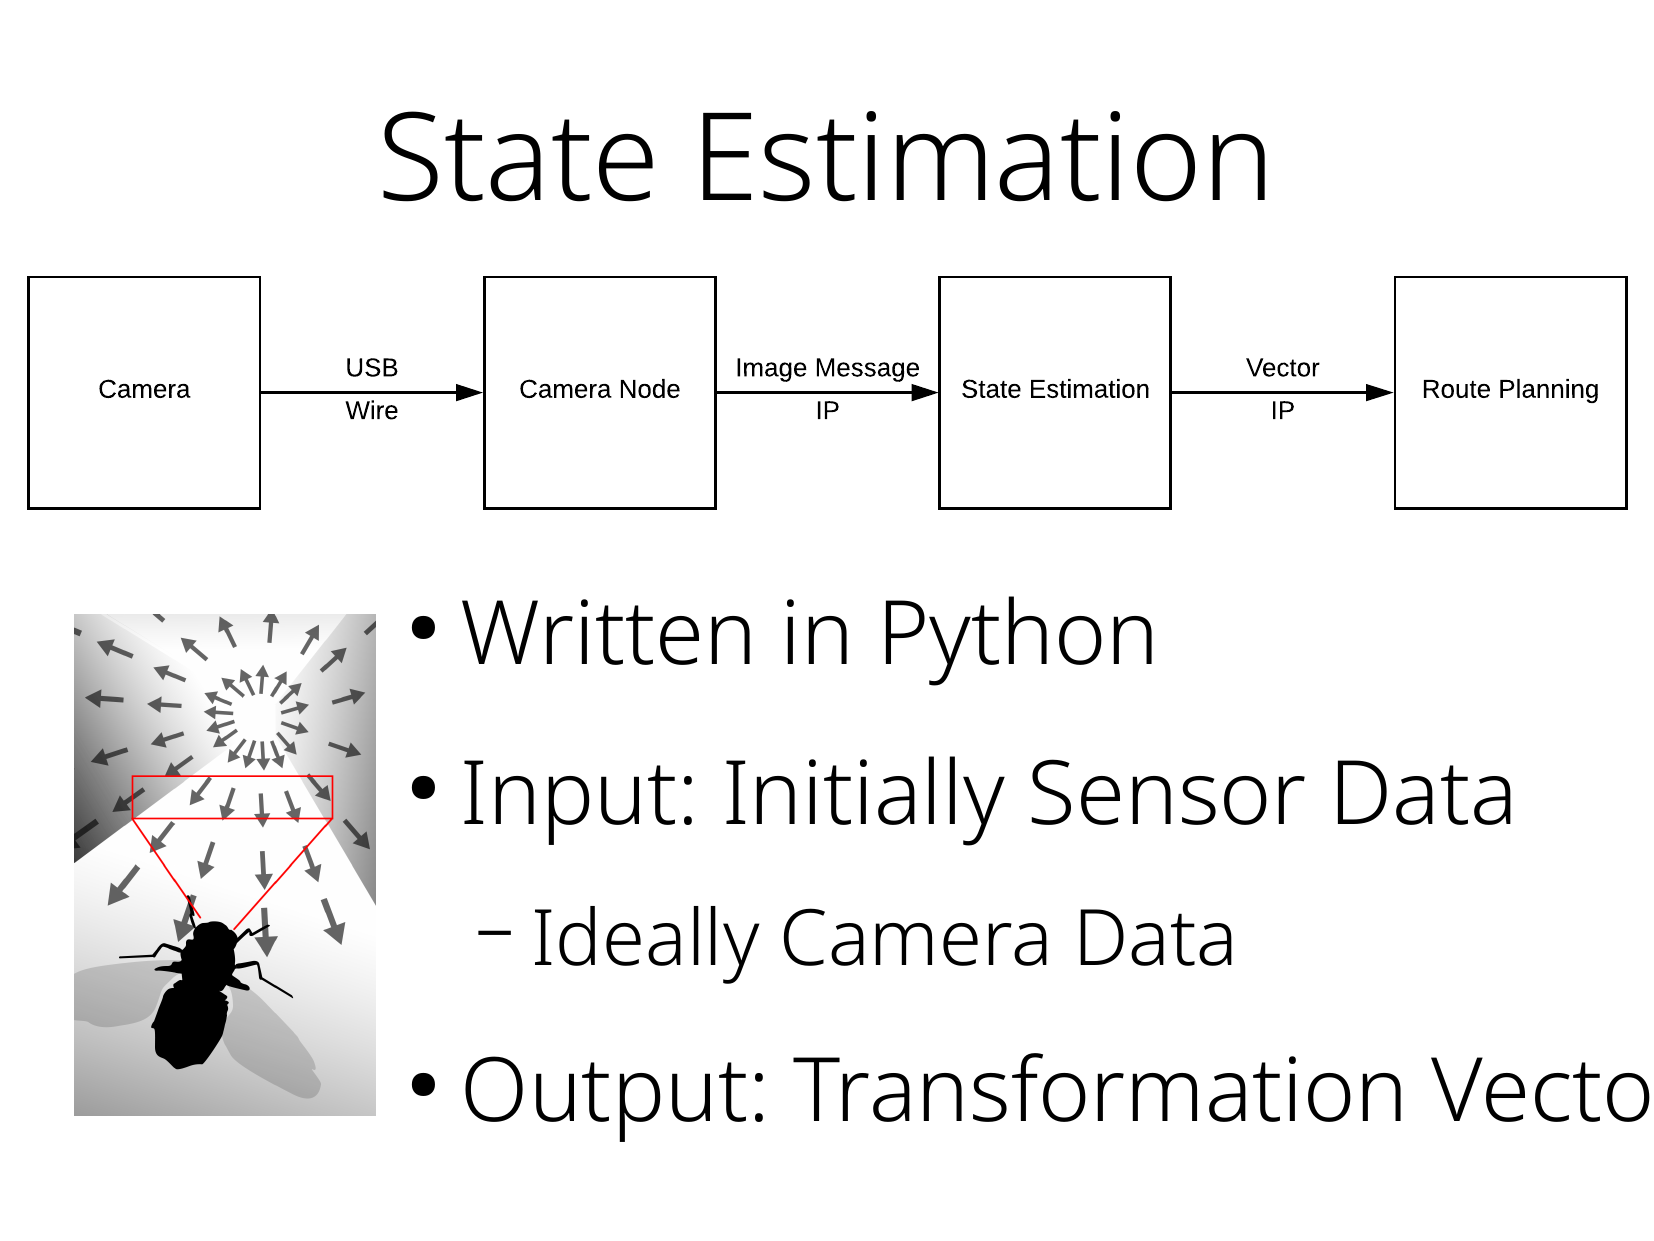

# State Estimation
Written in Python
Input: Initially Sensor Data
Ideally Camera Data
Output: Transformation Vectors